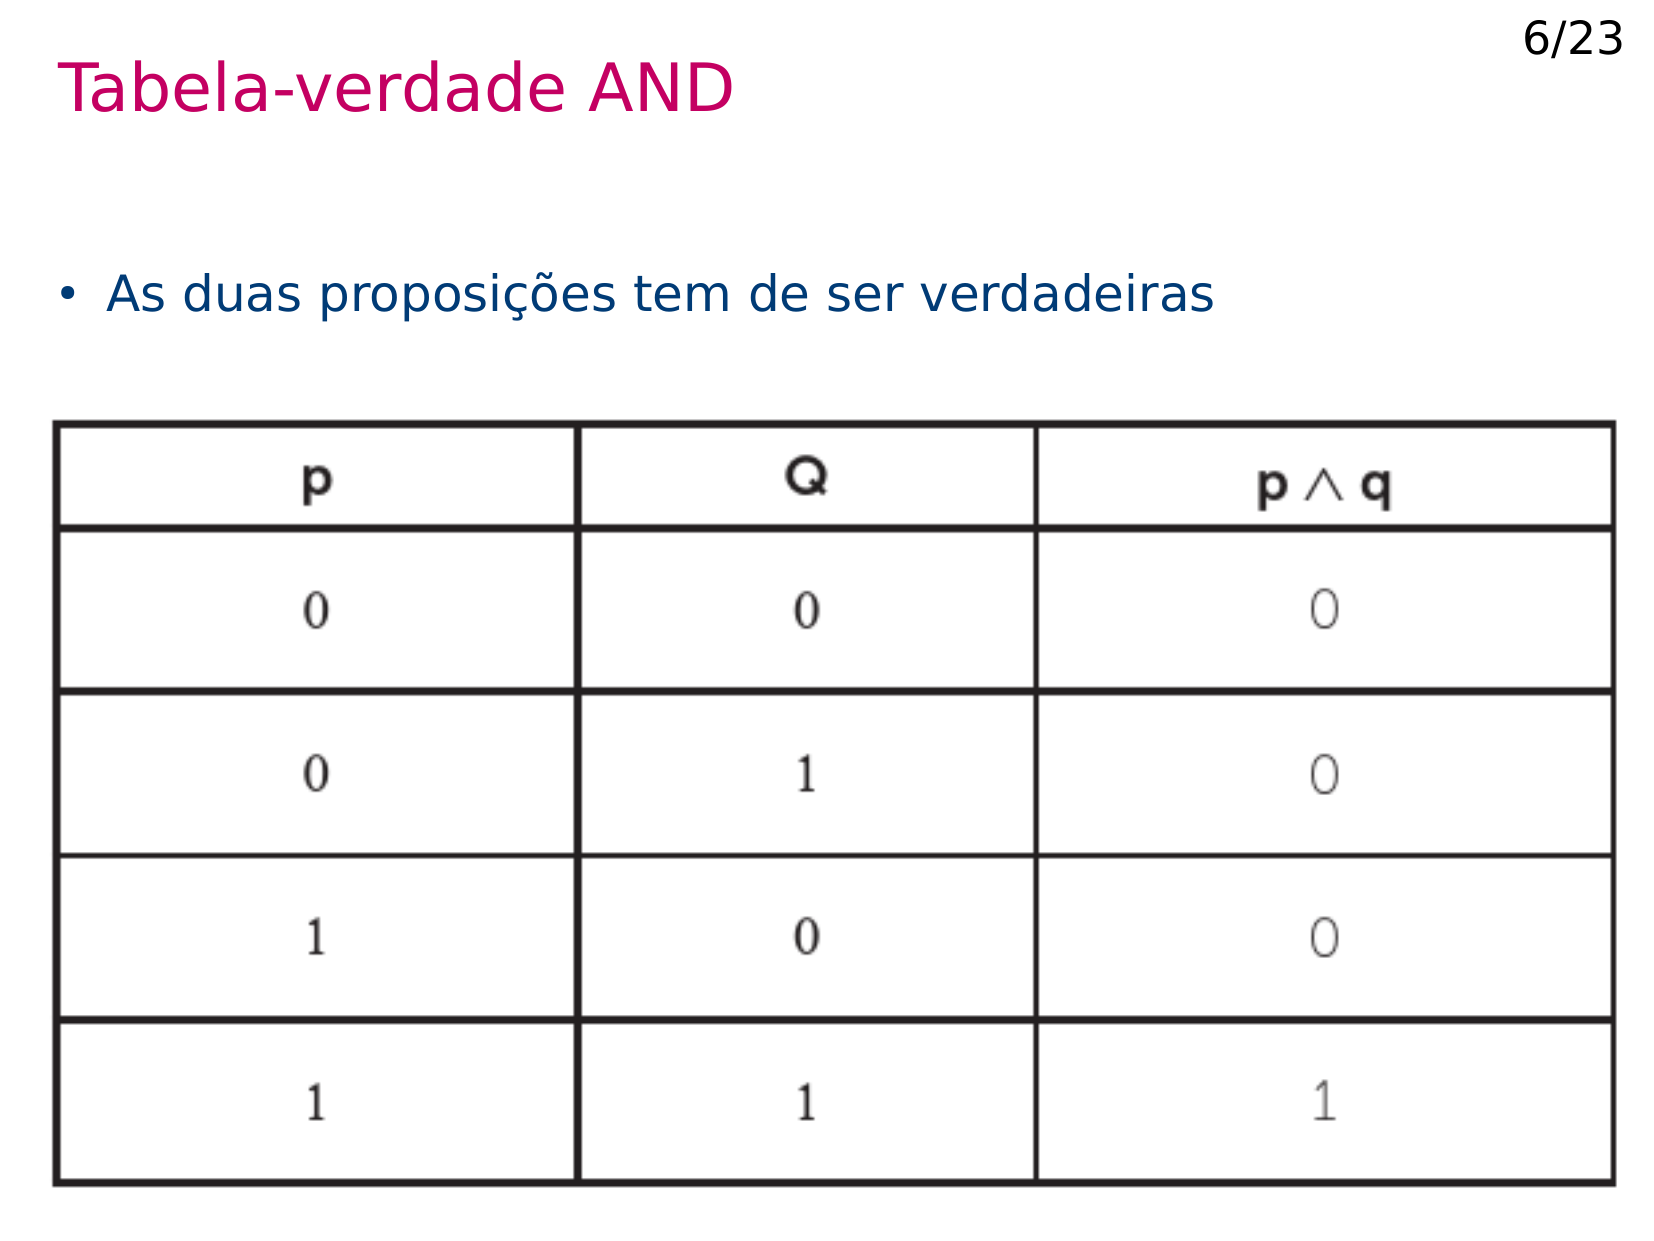

6
# Tabela-verdade AND
As duas proposições tem de ser verdadeiras